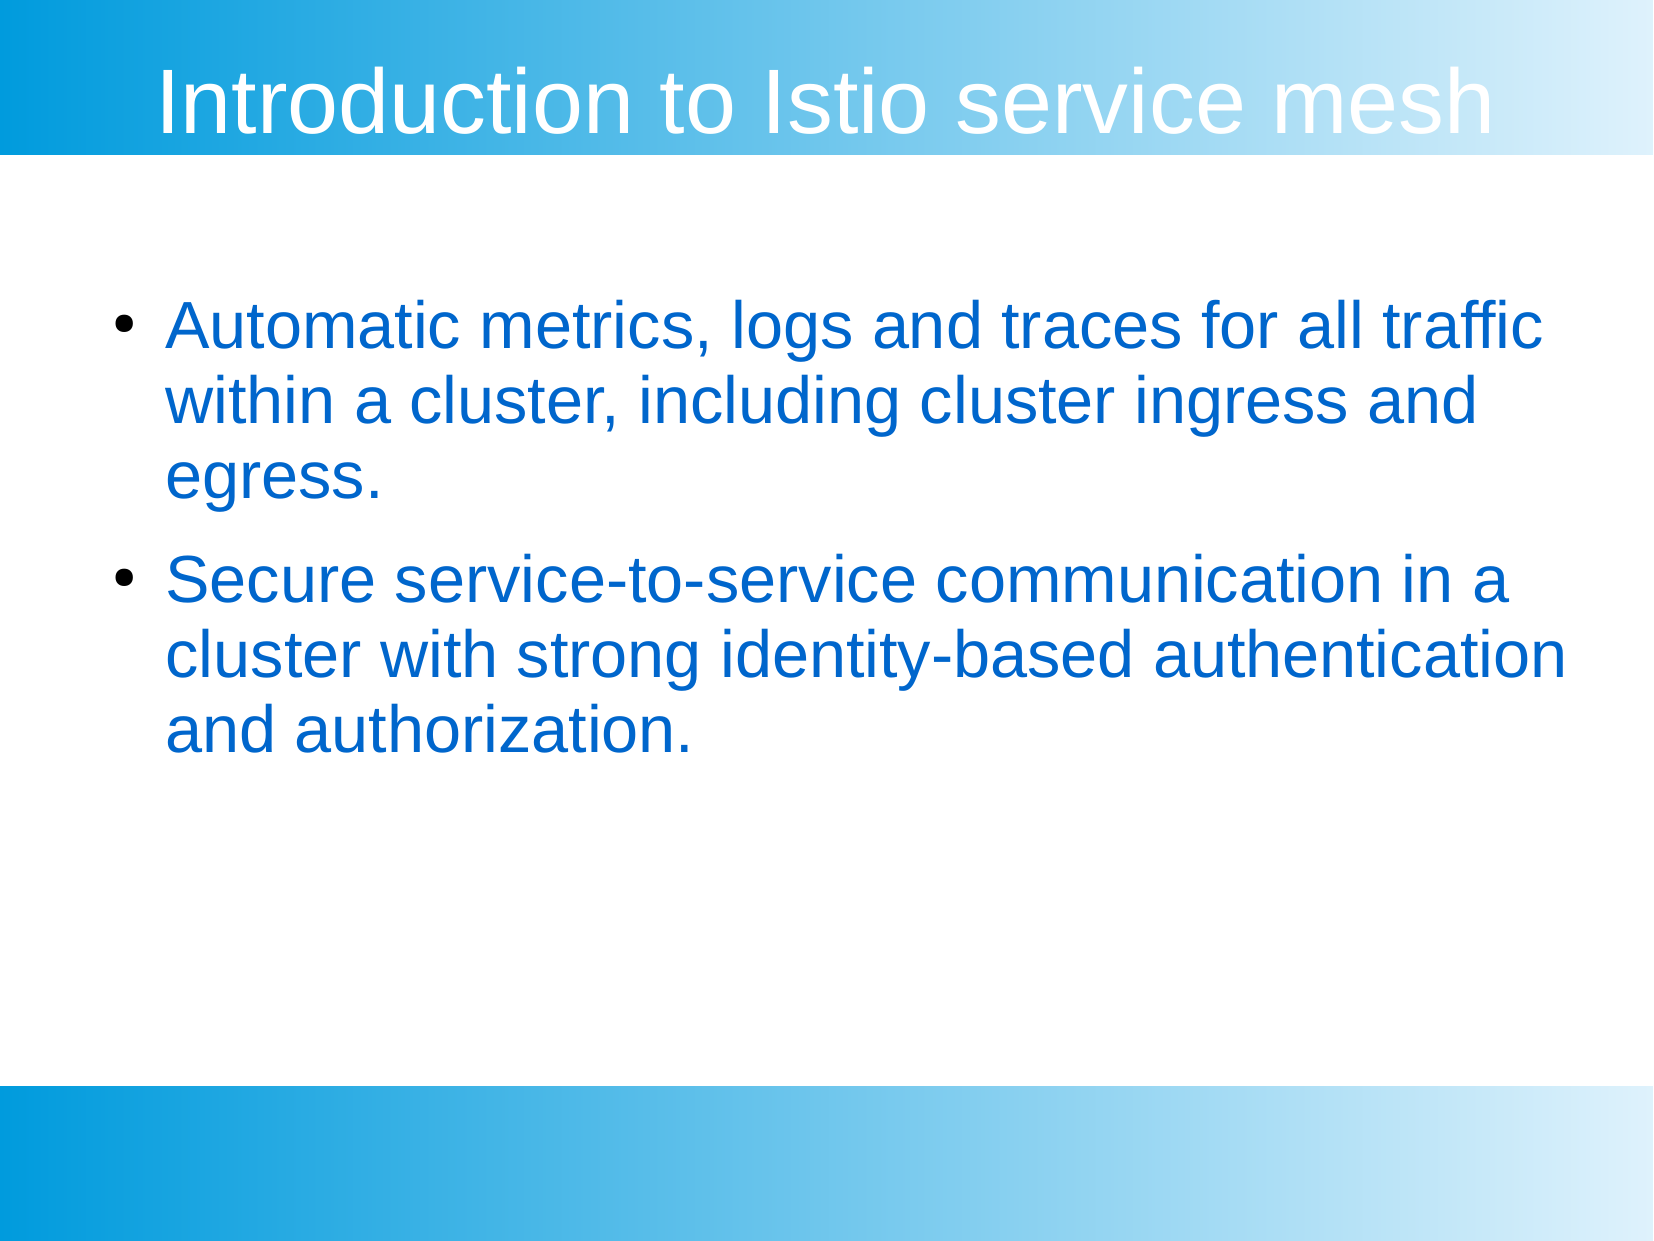

# Introduction to Istio service mesh
Automatic metrics, logs and traces for all traffic within a cluster, including cluster ingress and egress.
Secure service-to-service communication in a cluster with strong identity-based authentication and authorization.